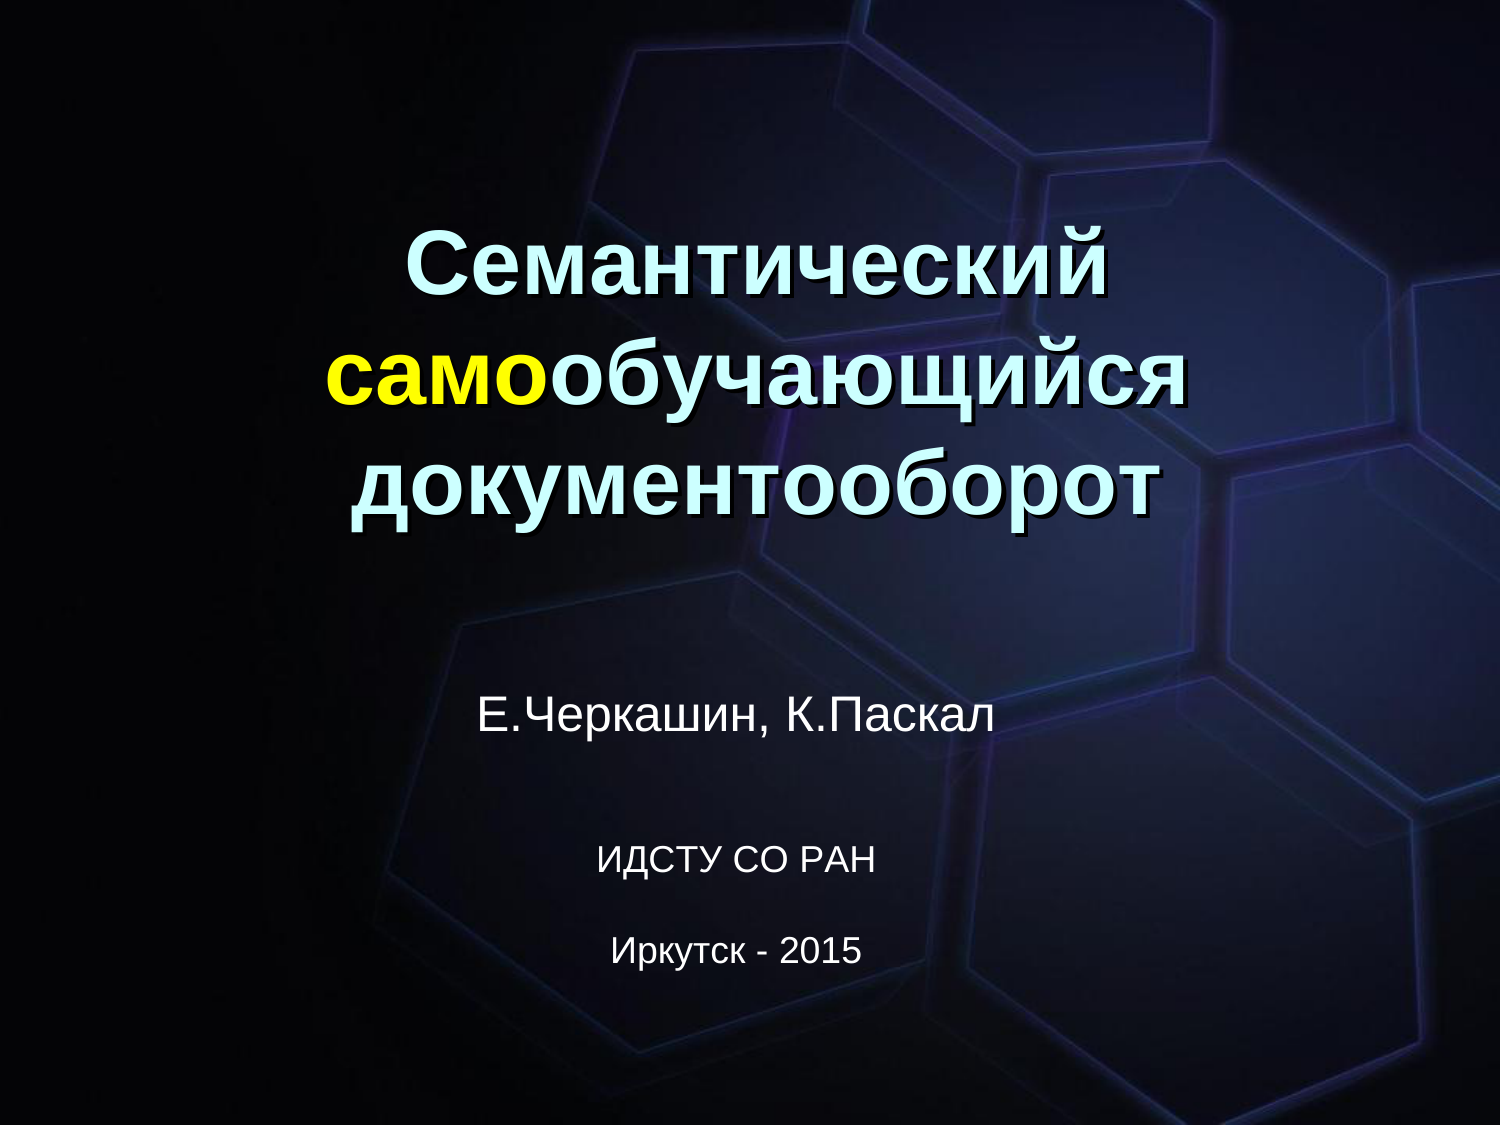

# Семантический самообучающийся документооборот
Е.Черкашин, К.Паскал
ИДСТУ СО РАН
Иркутск - 2015